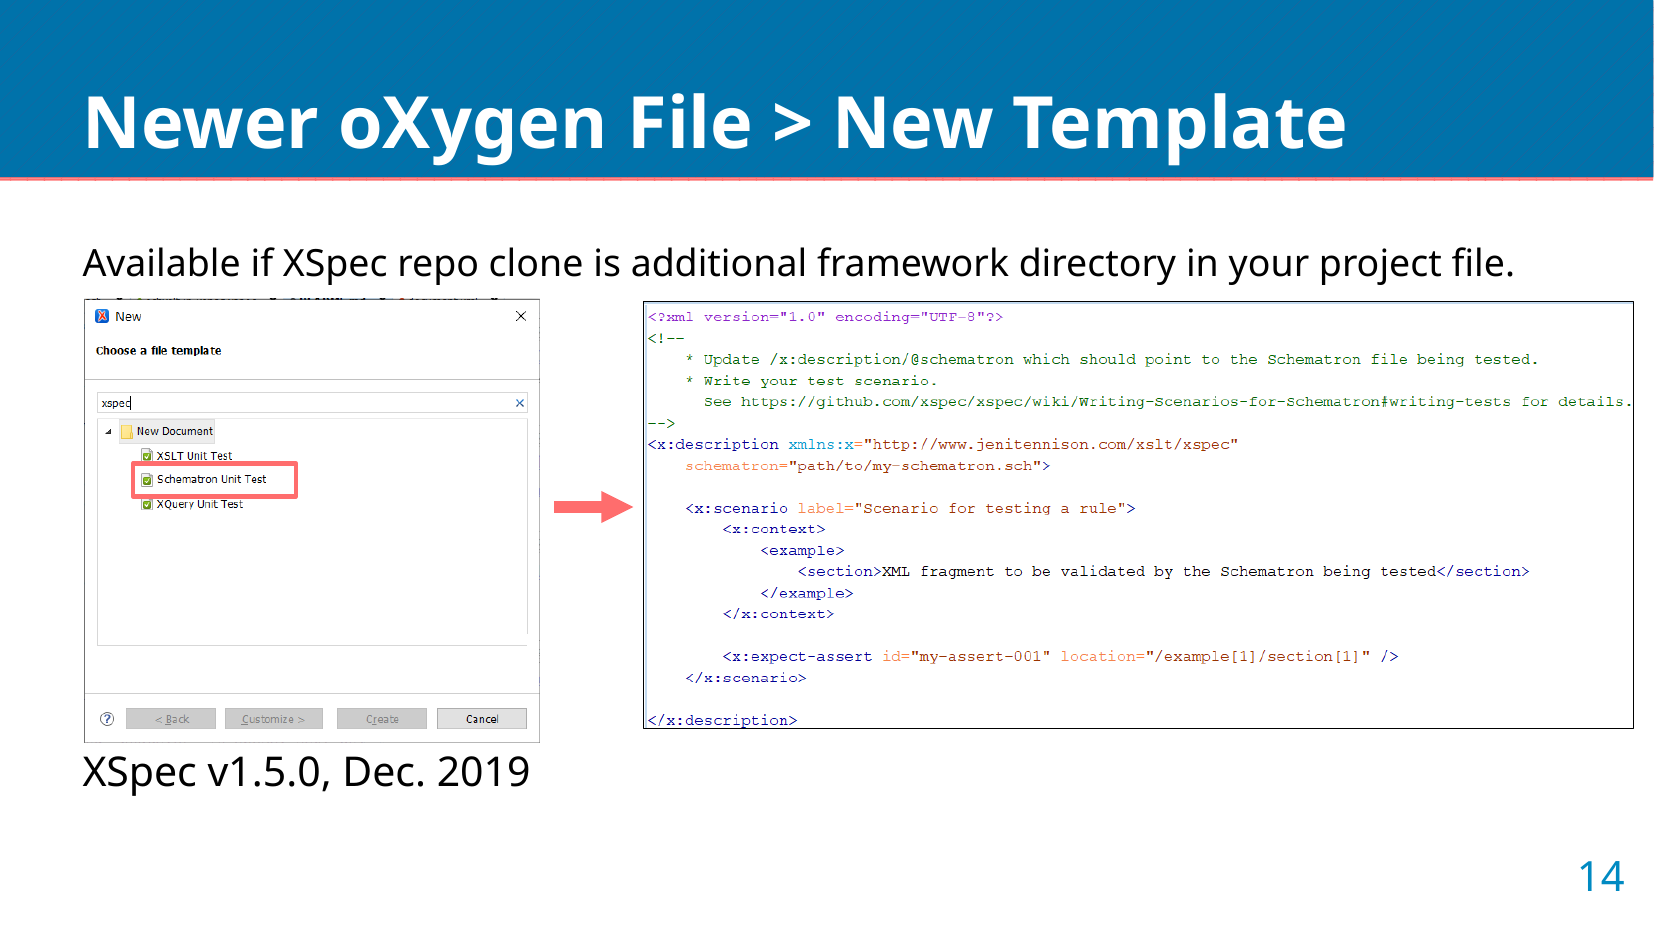

# Newer oXygen File > New Template
Available if XSpec repo clone is additional framework directory in your project file.
XSpec v1.5.0, Dec. 2019